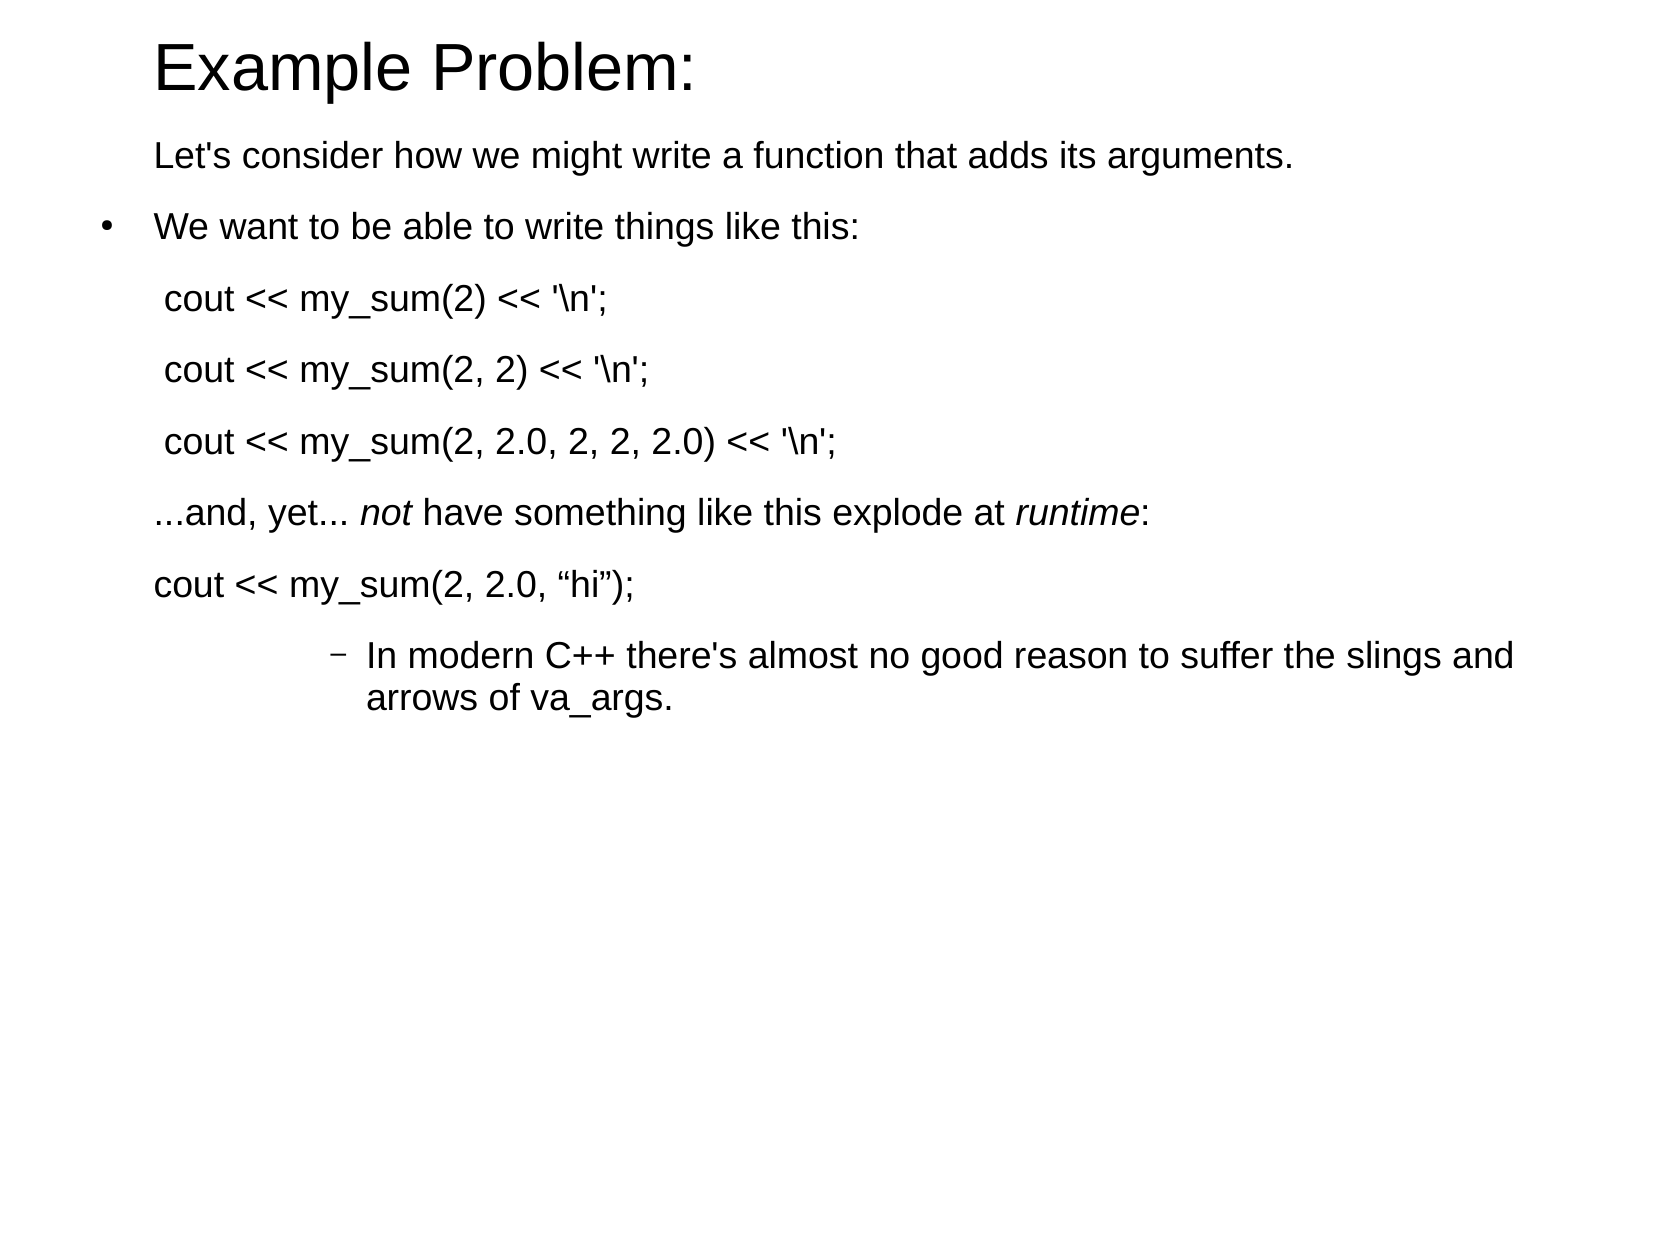

# Example Problem:
Let's consider how we might write a function that adds its arguments.
We want to be able to write things like this:
 cout << my_sum(2) << '\n';
 cout << my_sum(2, 2) << '\n';
 cout << my_sum(2, 2.0, 2, 2, 2.0) << '\n';
...and, yet... not have something like this explode at runtime:
cout << my_sum(2, 2.0, “hi”);
In modern C++ there's almost no good reason to suffer the slings and arrows of va_args.